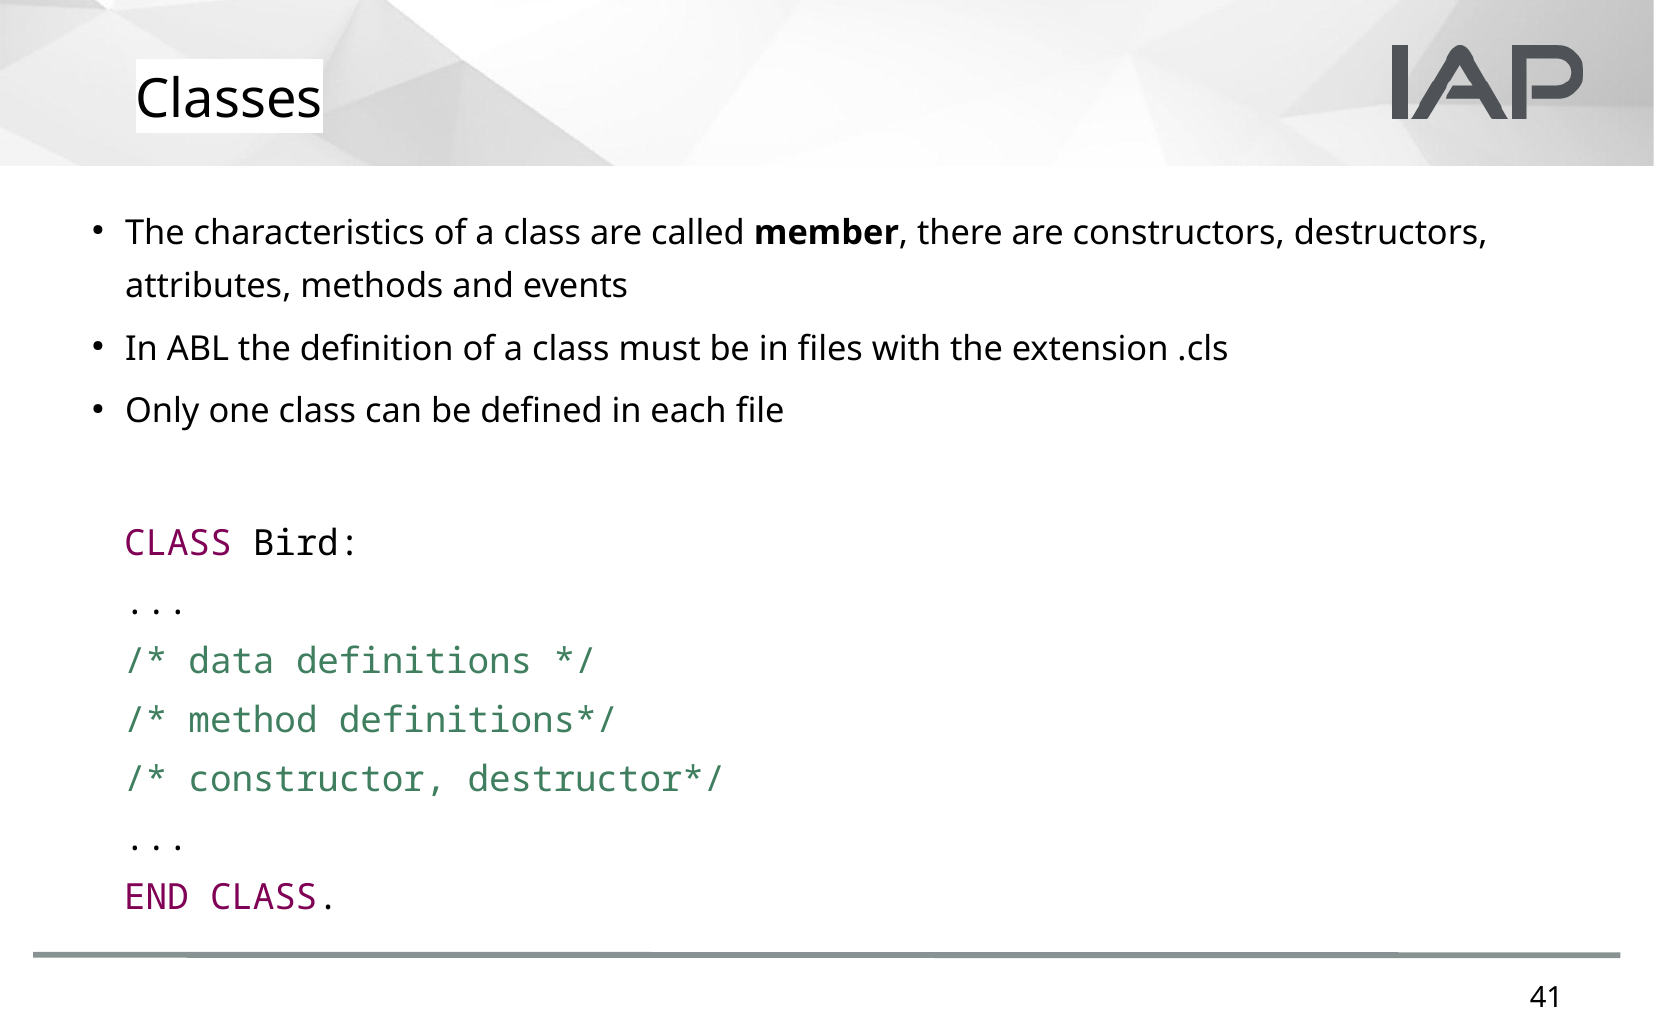

# Classes
The characteristics of a class are called member, there are constructors, destructors, attributes, methods and events
In ABL the definition of a class must be in files with the extension .cls
Only one class can be defined in each file
CLASS Bird:
...
/* data definitions */
/* method definitions*/
/* constructor, destructor*/
...
END CLASS.
41